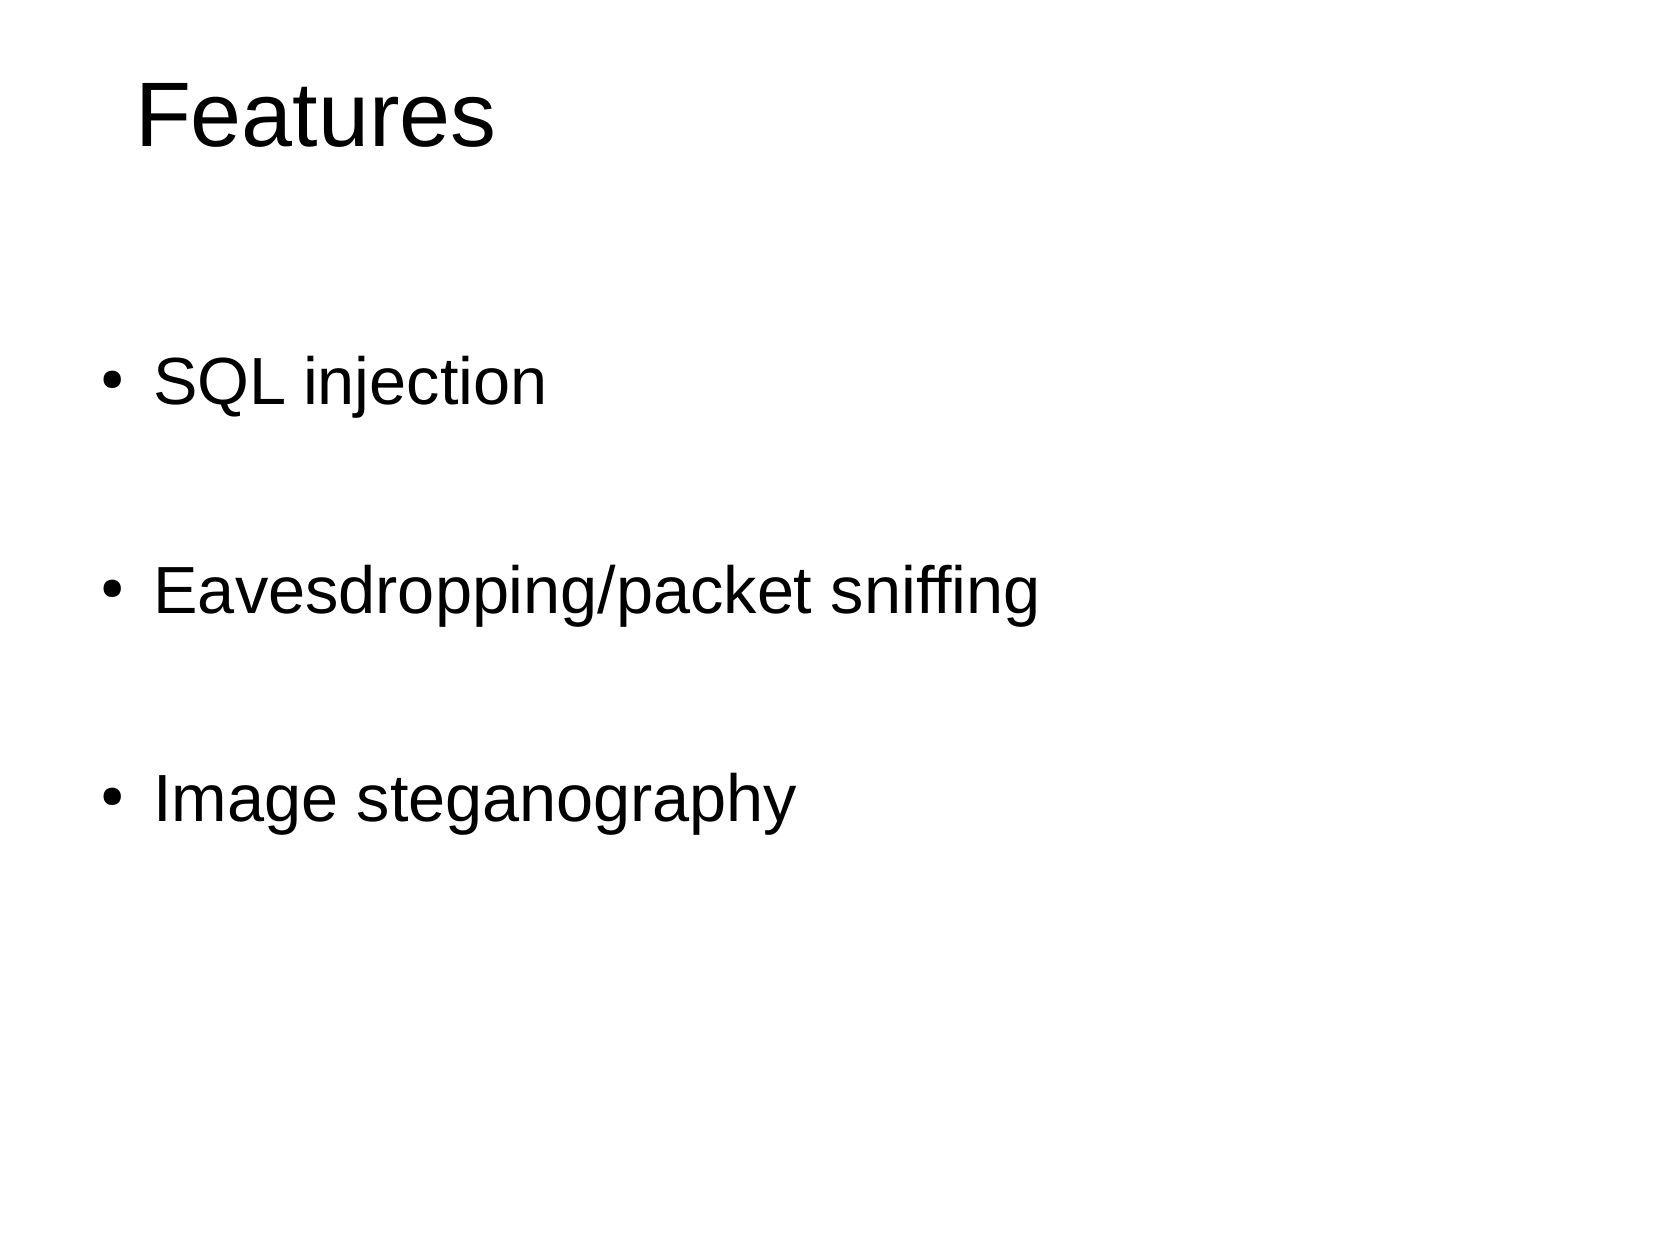

# Features
SQL injection
Eavesdropping/packet sniffing
Image steganography